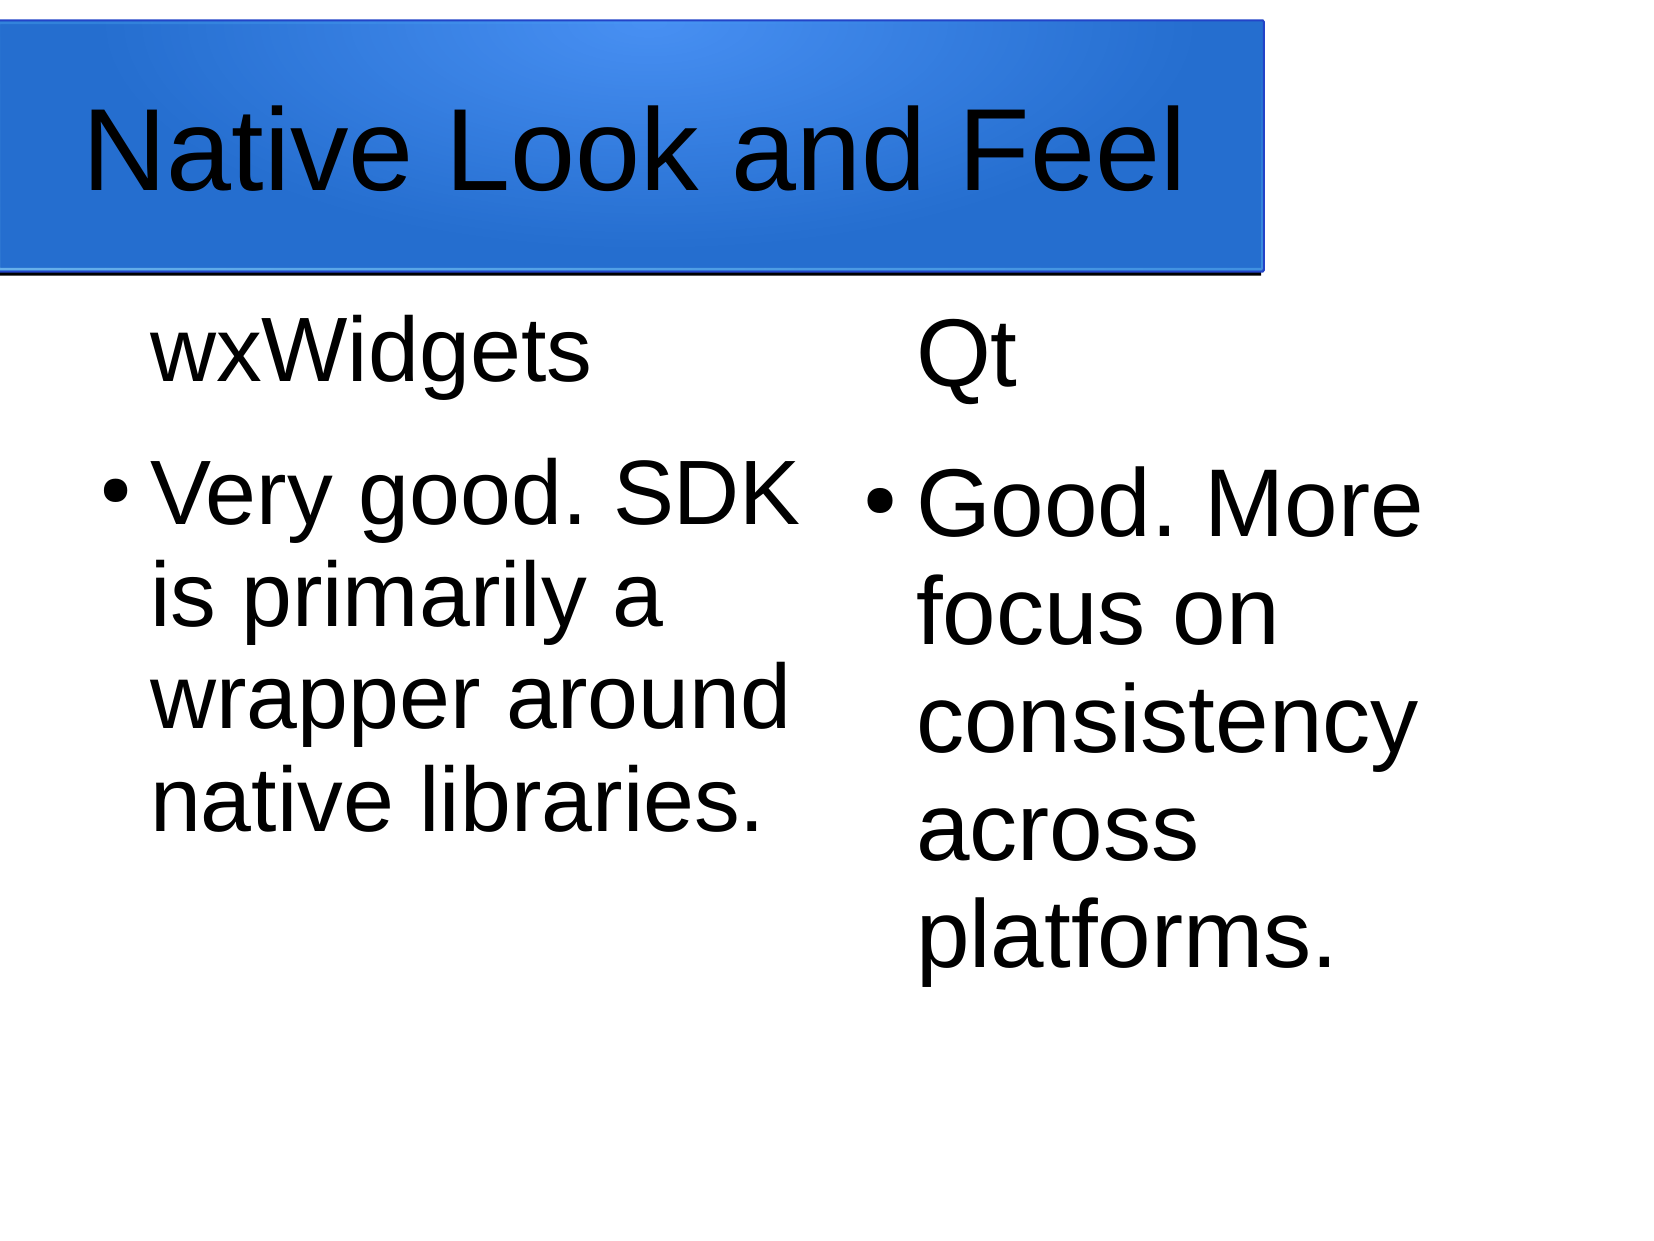

# Native Look and Feel
wxWidgets
Very good. SDK is primarily a wrapper around native libraries.
Qt
Good. More focus on consistency across platforms.